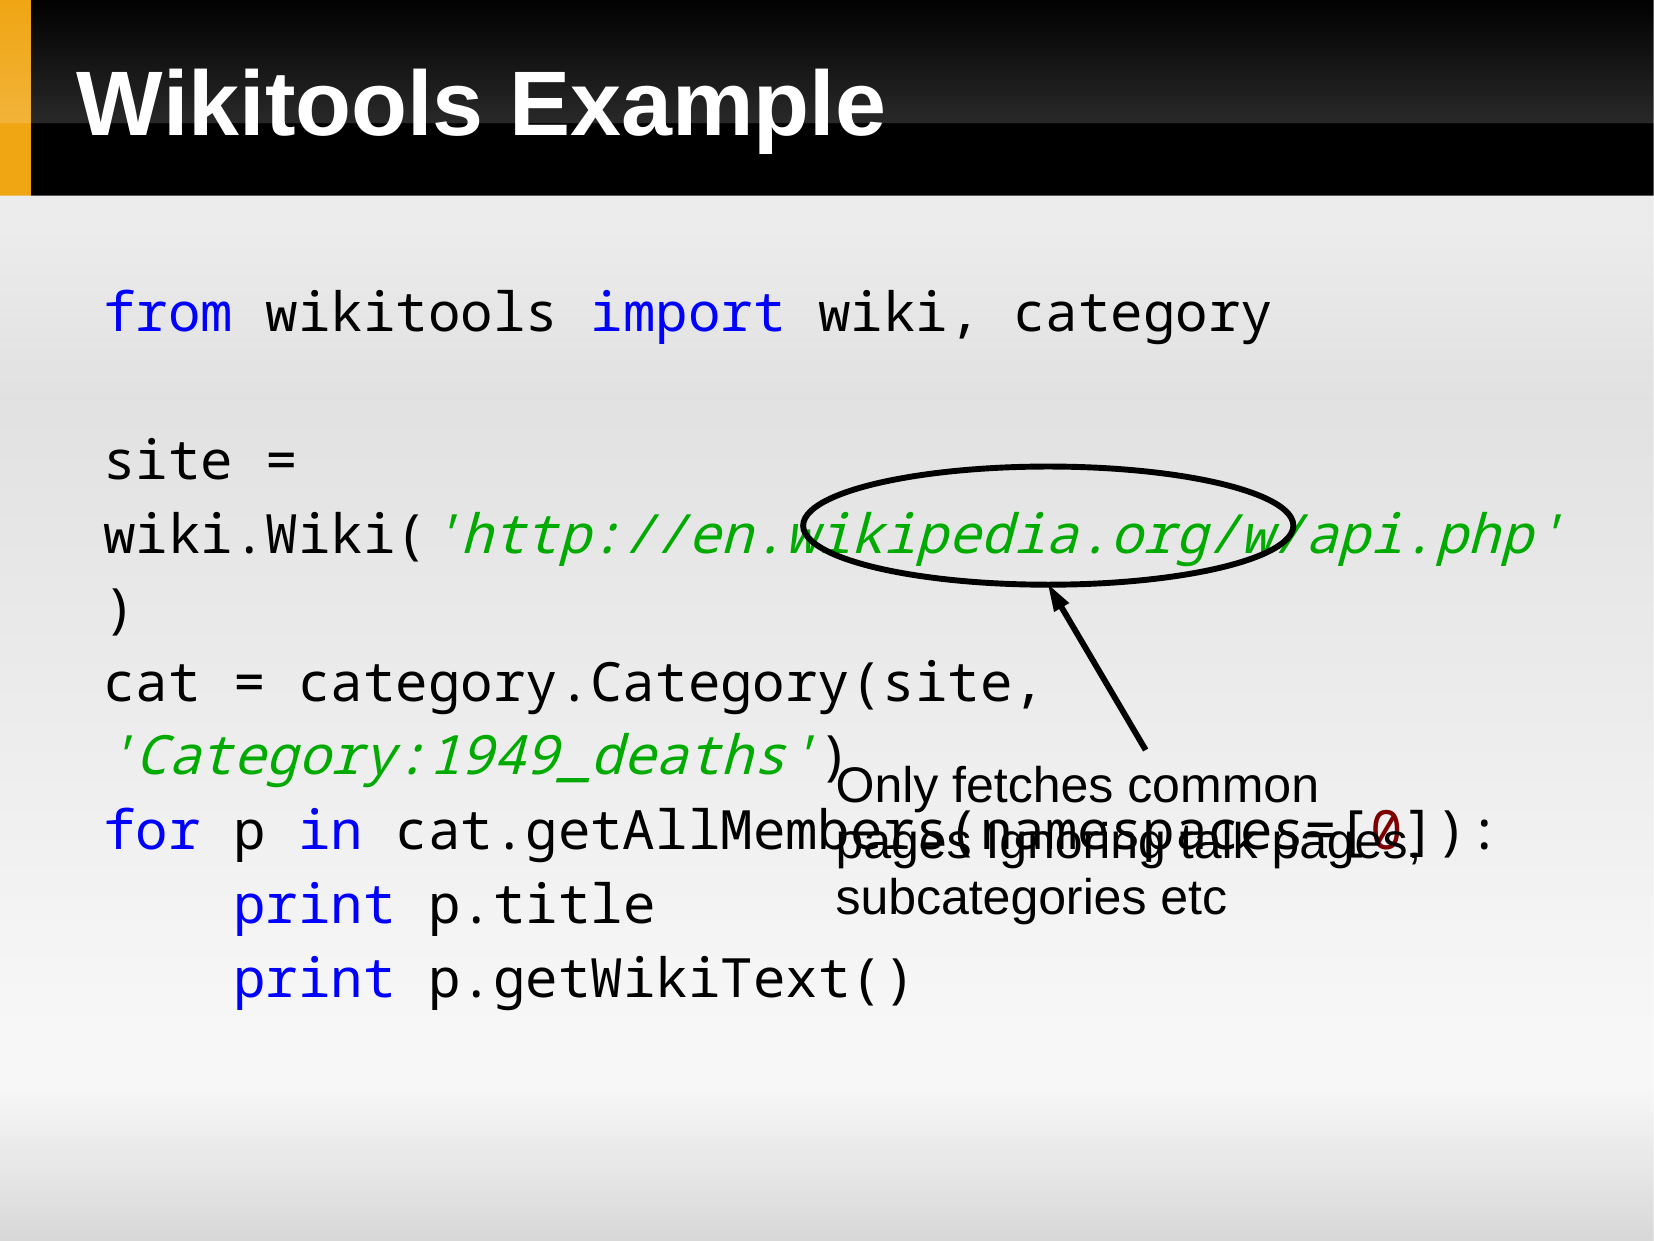

# Wikitools Example
from wikitools import wiki, category
site = wiki.Wiki('http://en.wikipedia.org/w/api.php')
cat = category.Category(site, 'Category:1949_deaths')
for p in cat.getAllMembers(namespaces=[0]):
 print p.title
 print p.getWikiText()
Only fetches common pages Ignoring talk pages, subcategories etc